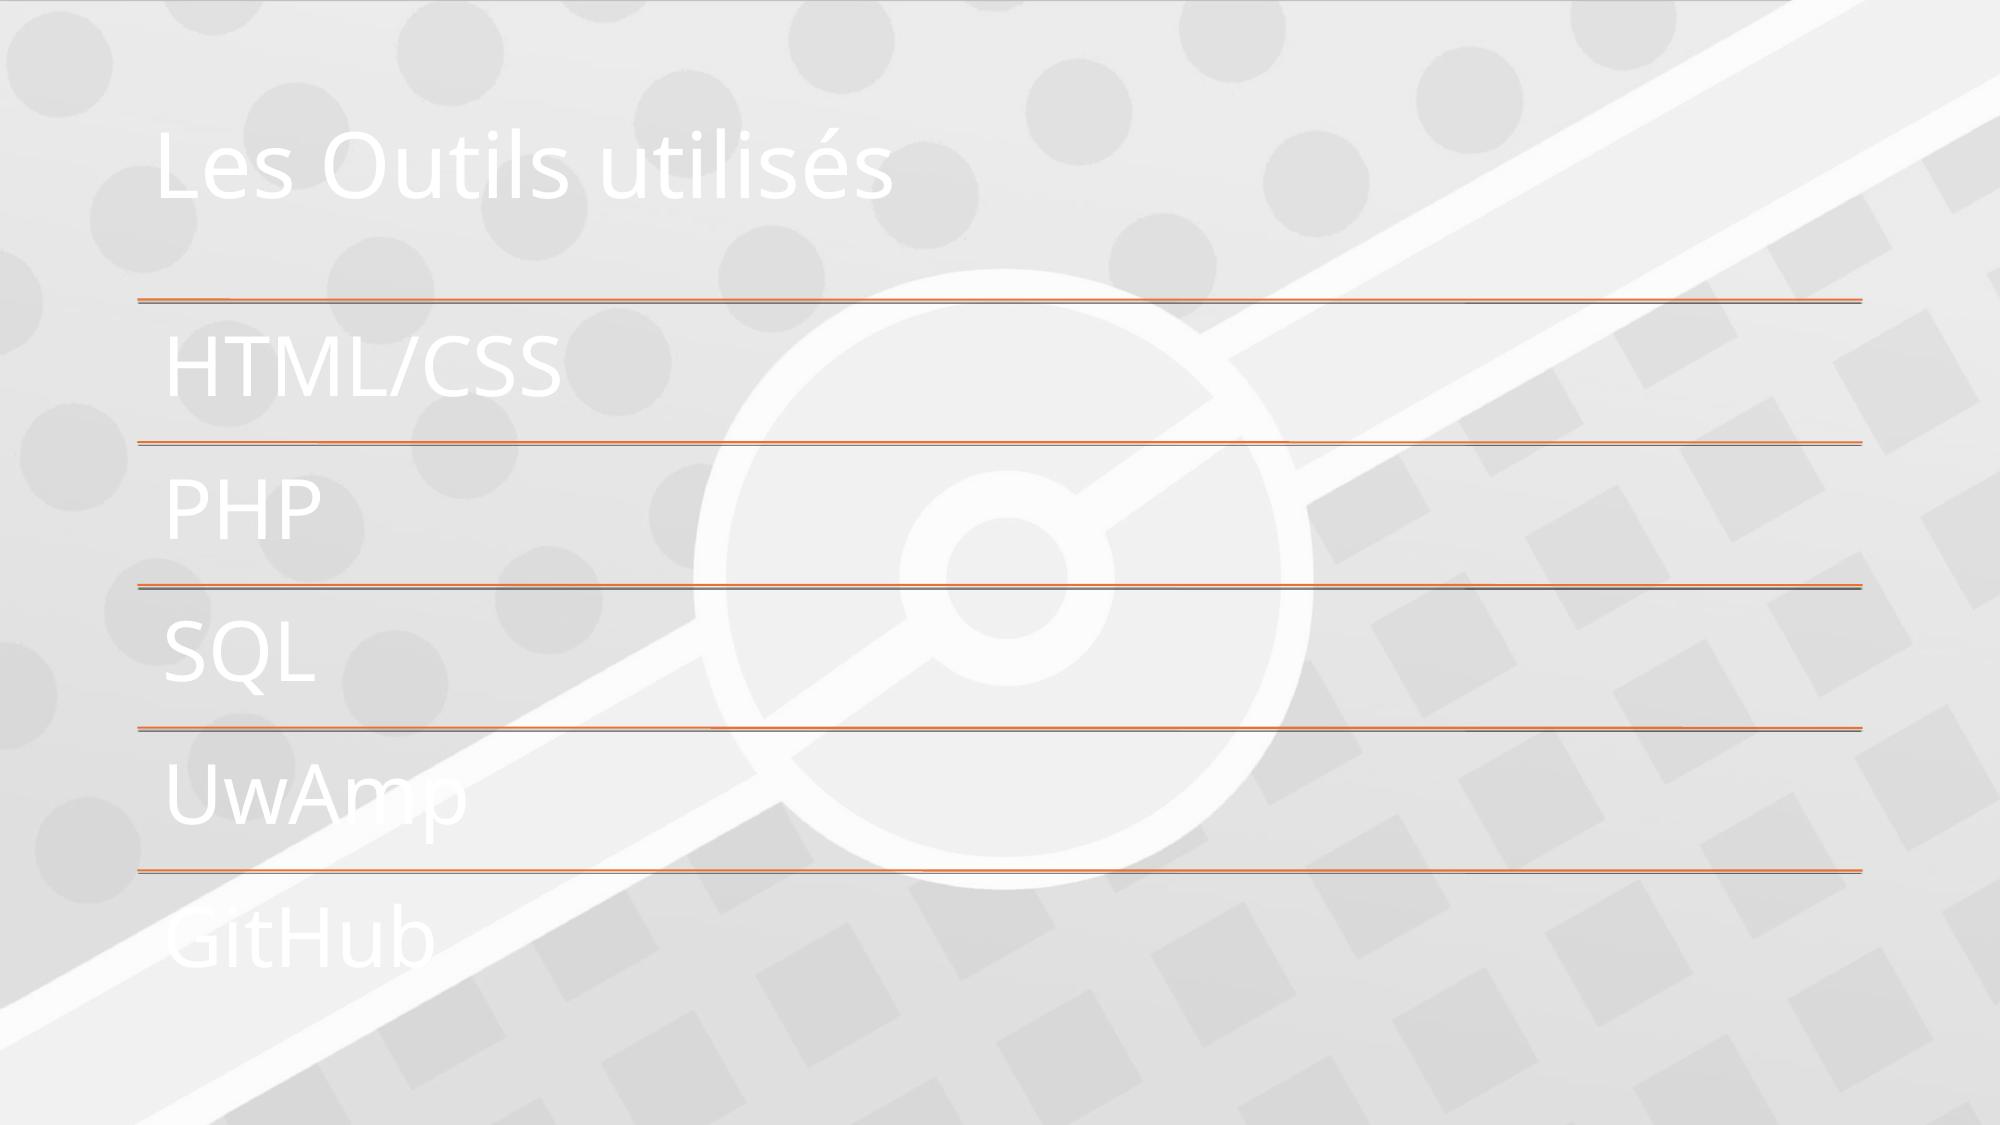

# Les Outils utilisés
HTML/CSS
PHP
SQL
UwAmp
GitHub